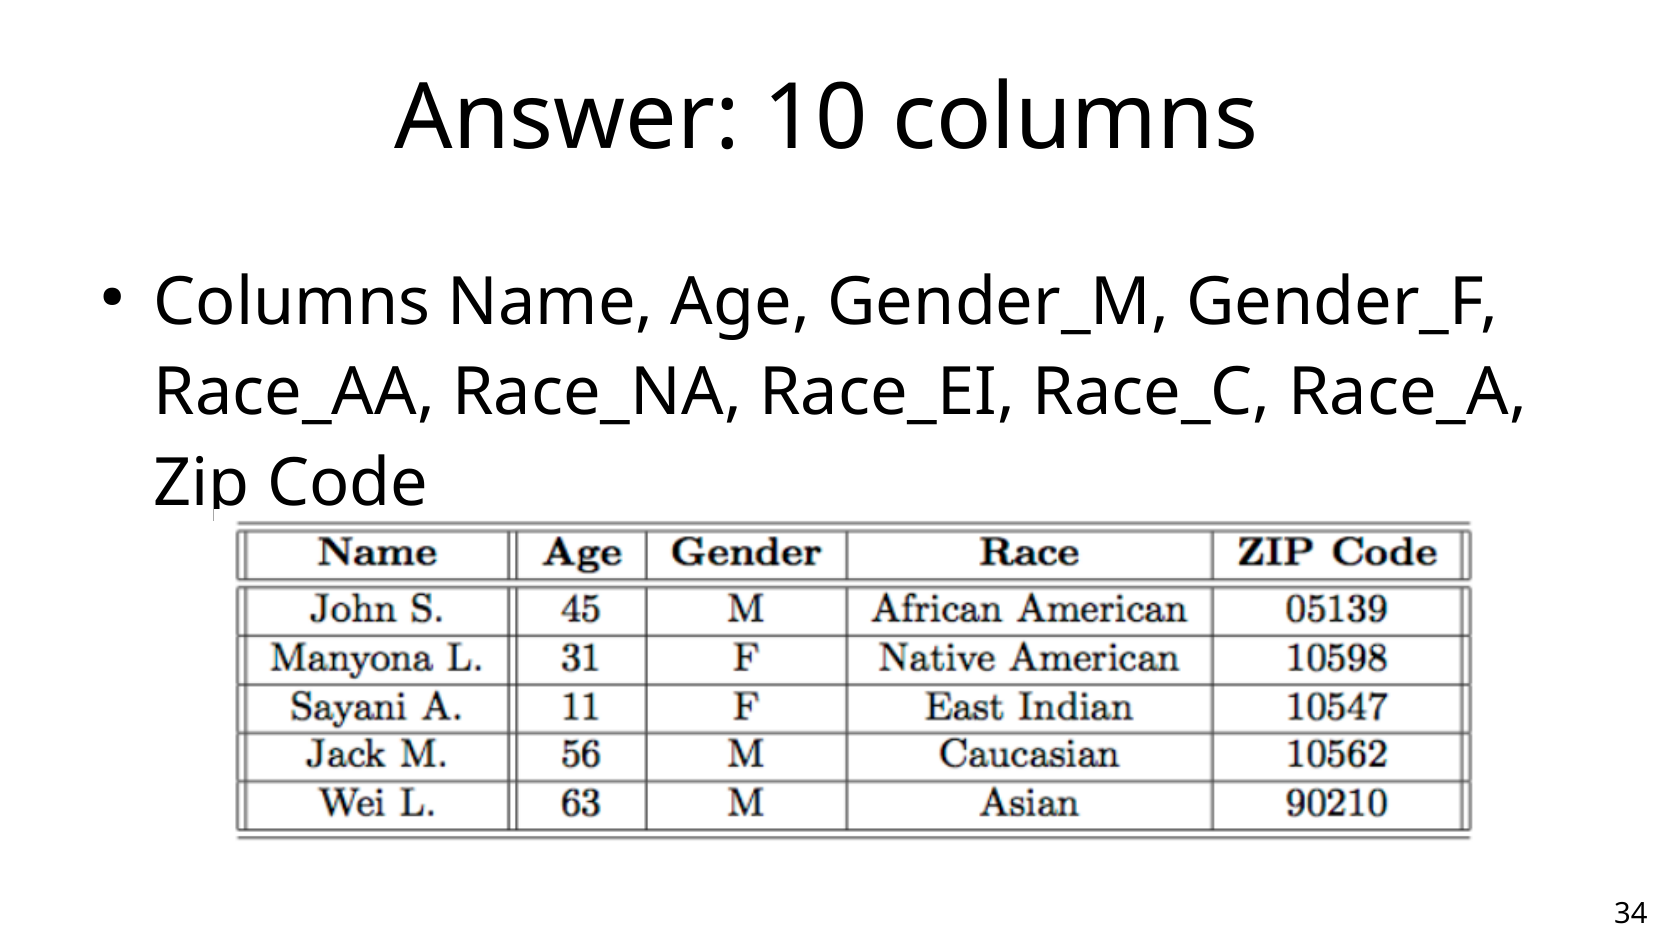

# Answer: 10 columns
Columns Name, Age, Gender_M, Gender_F, Race_AA, Race_NA, Race_EI, Race_C, Race_A, Zip Code
34